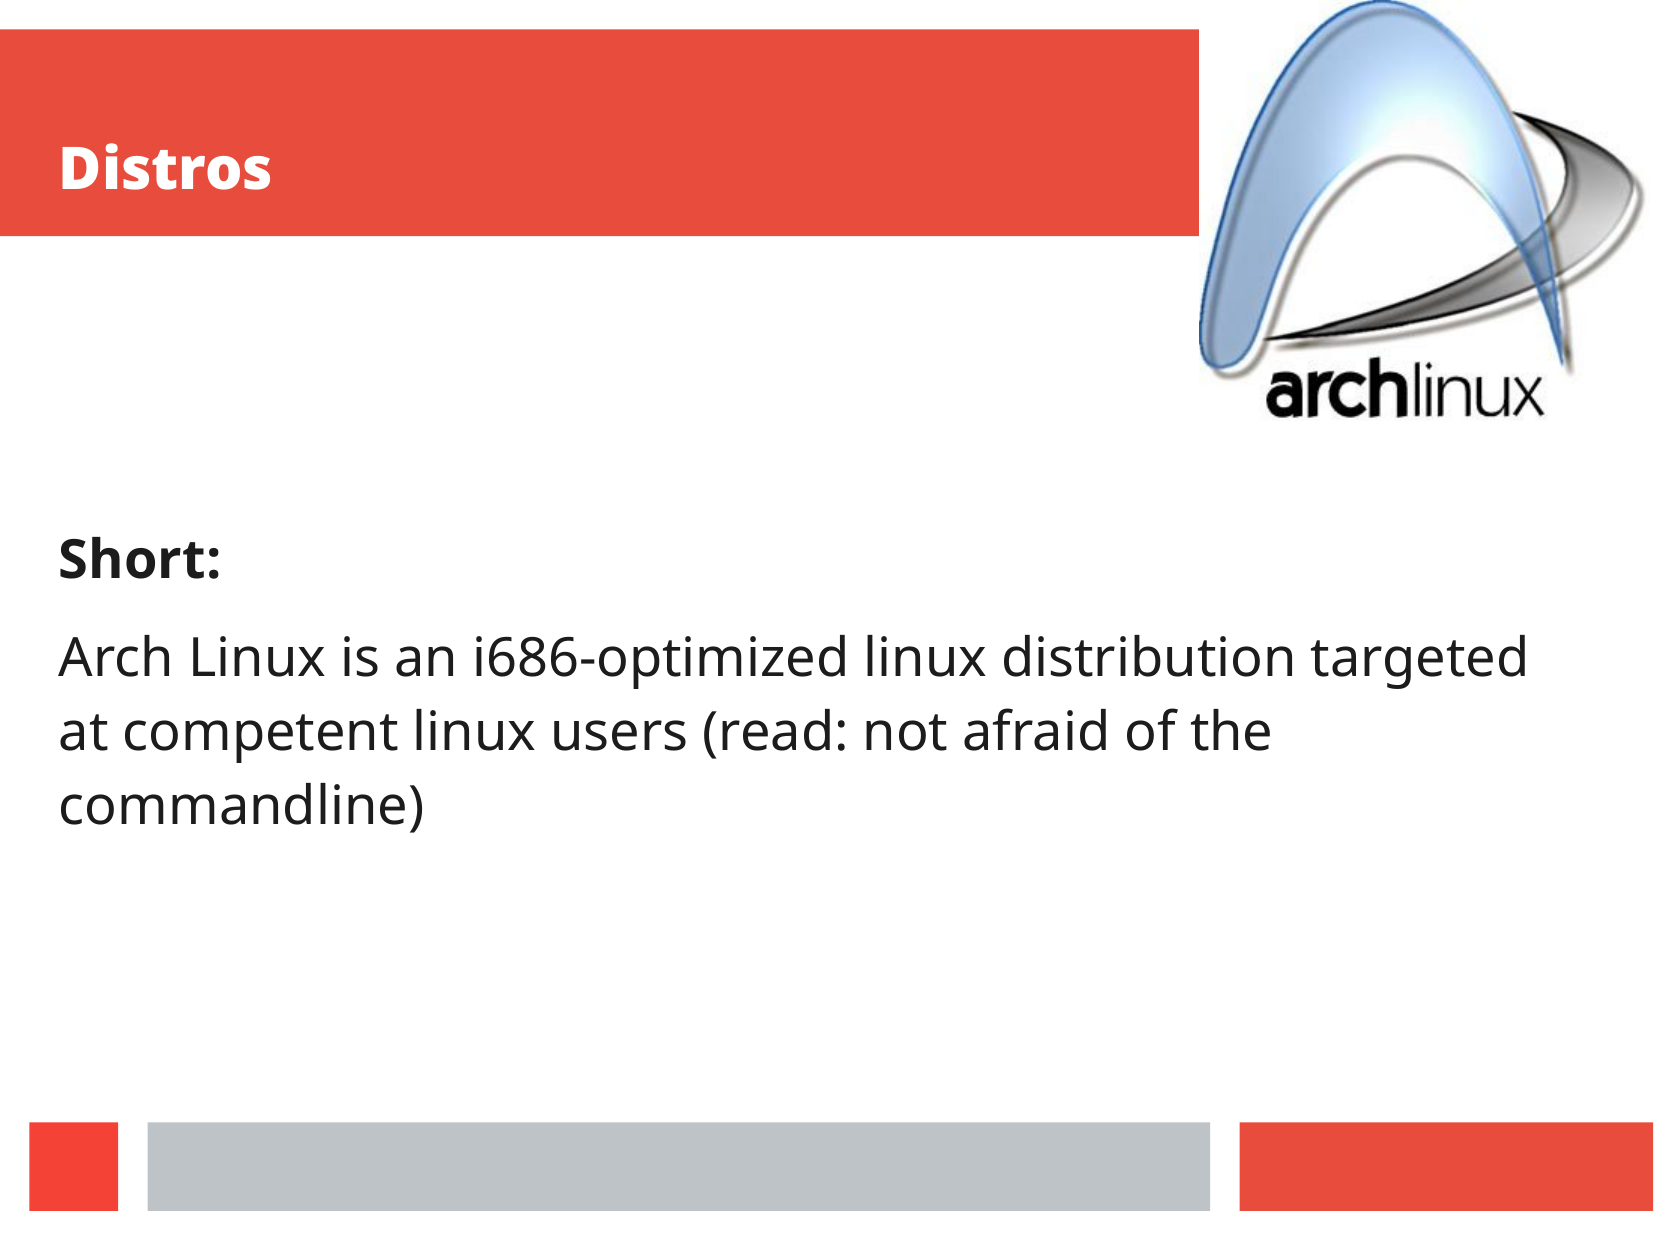

# Distros
Short:
Arch Linux is an i686-optimized linux distribution targeted at competent linux users (read: not afraid of the commandline)